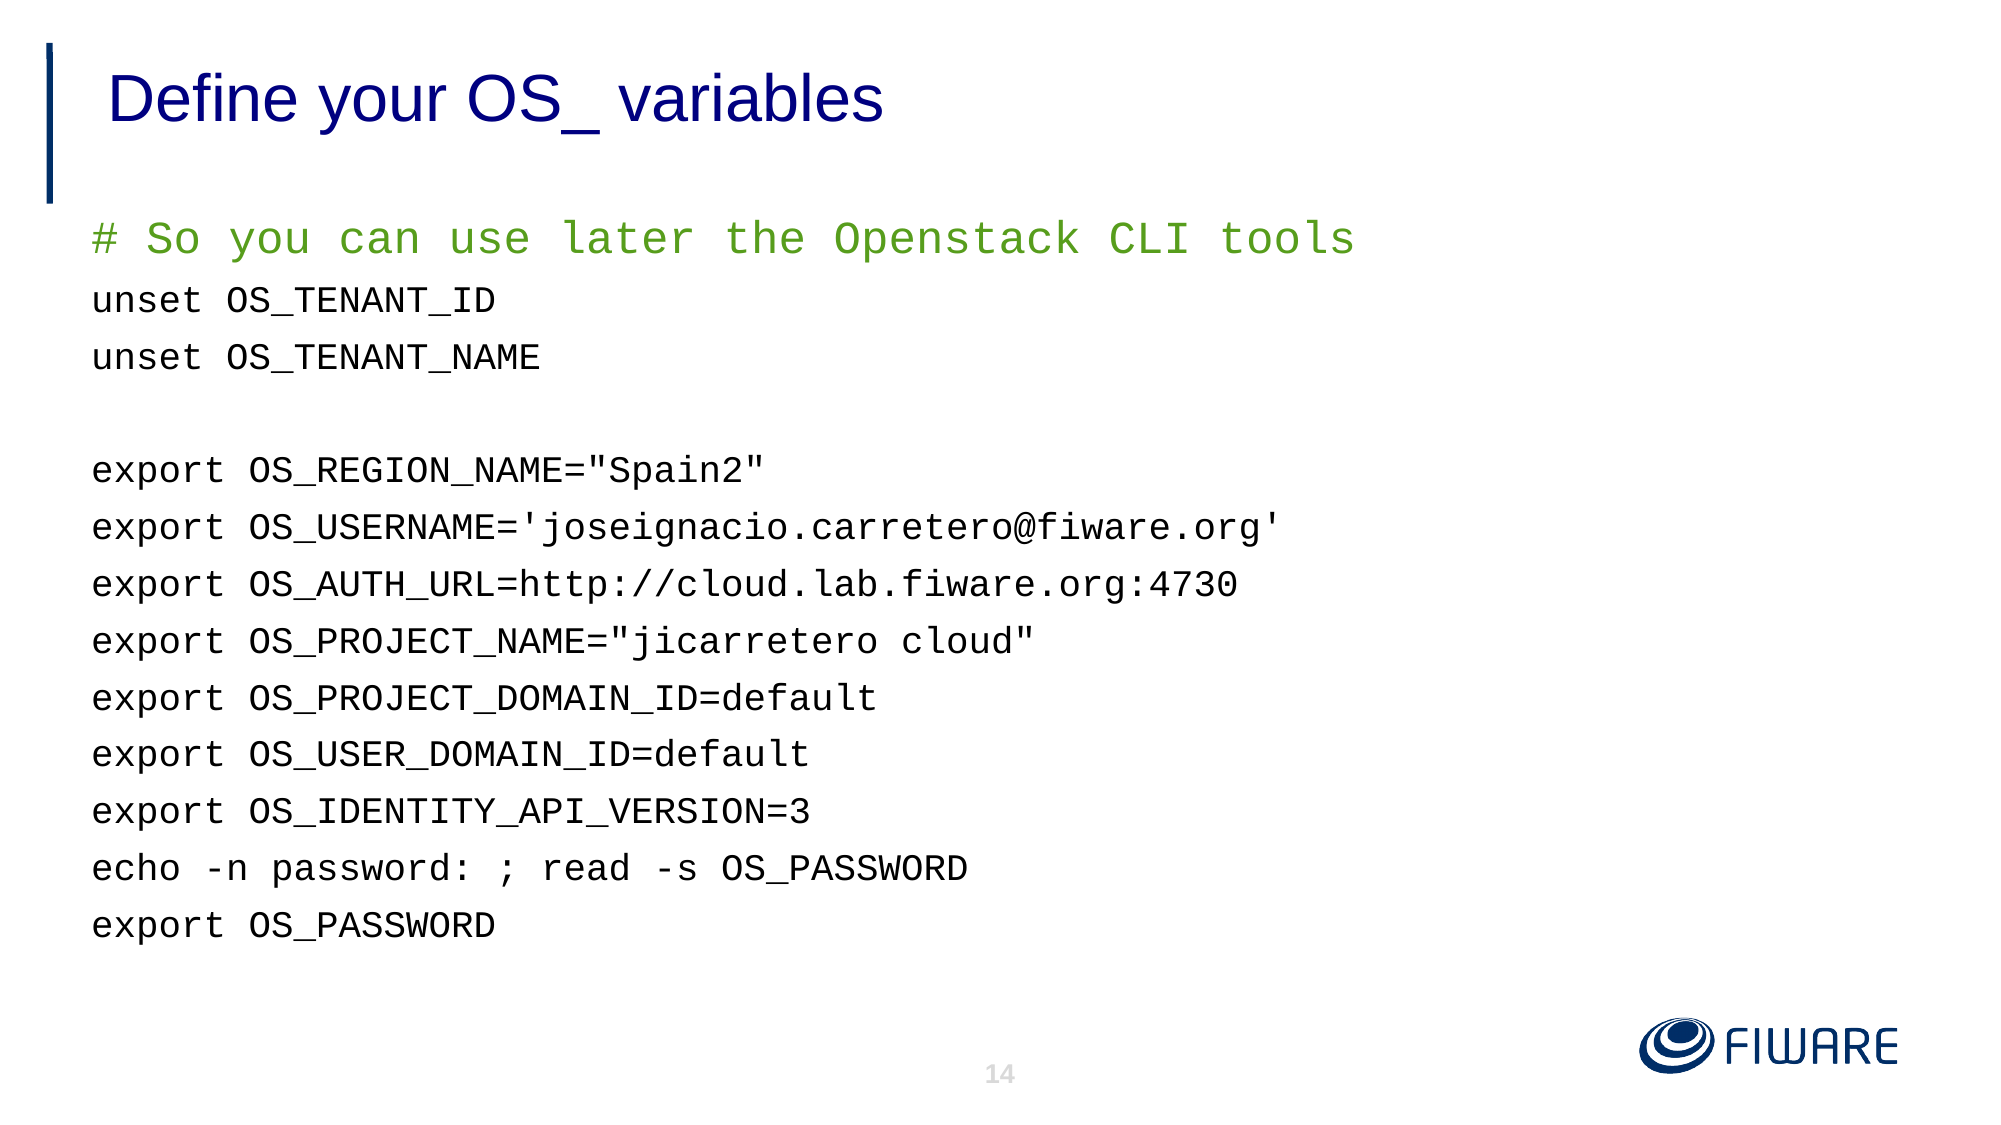

# Define your OS_ variables
# So you can use later the Openstack CLI tools
unset OS_TENANT_ID
unset OS_TENANT_NAME
export OS_REGION_NAME="Spain2"
export OS_USERNAME='joseignacio.carretero@fiware.org'
export OS_AUTH_URL=http://cloud.lab.fiware.org:4730
export OS_PROJECT_NAME="jicarretero cloud"
export OS_PROJECT_DOMAIN_ID=default
export OS_USER_DOMAIN_ID=default
export OS_IDENTITY_API_VERSION=3
echo -n password: ; read -s OS_PASSWORD
export OS_PASSWORD